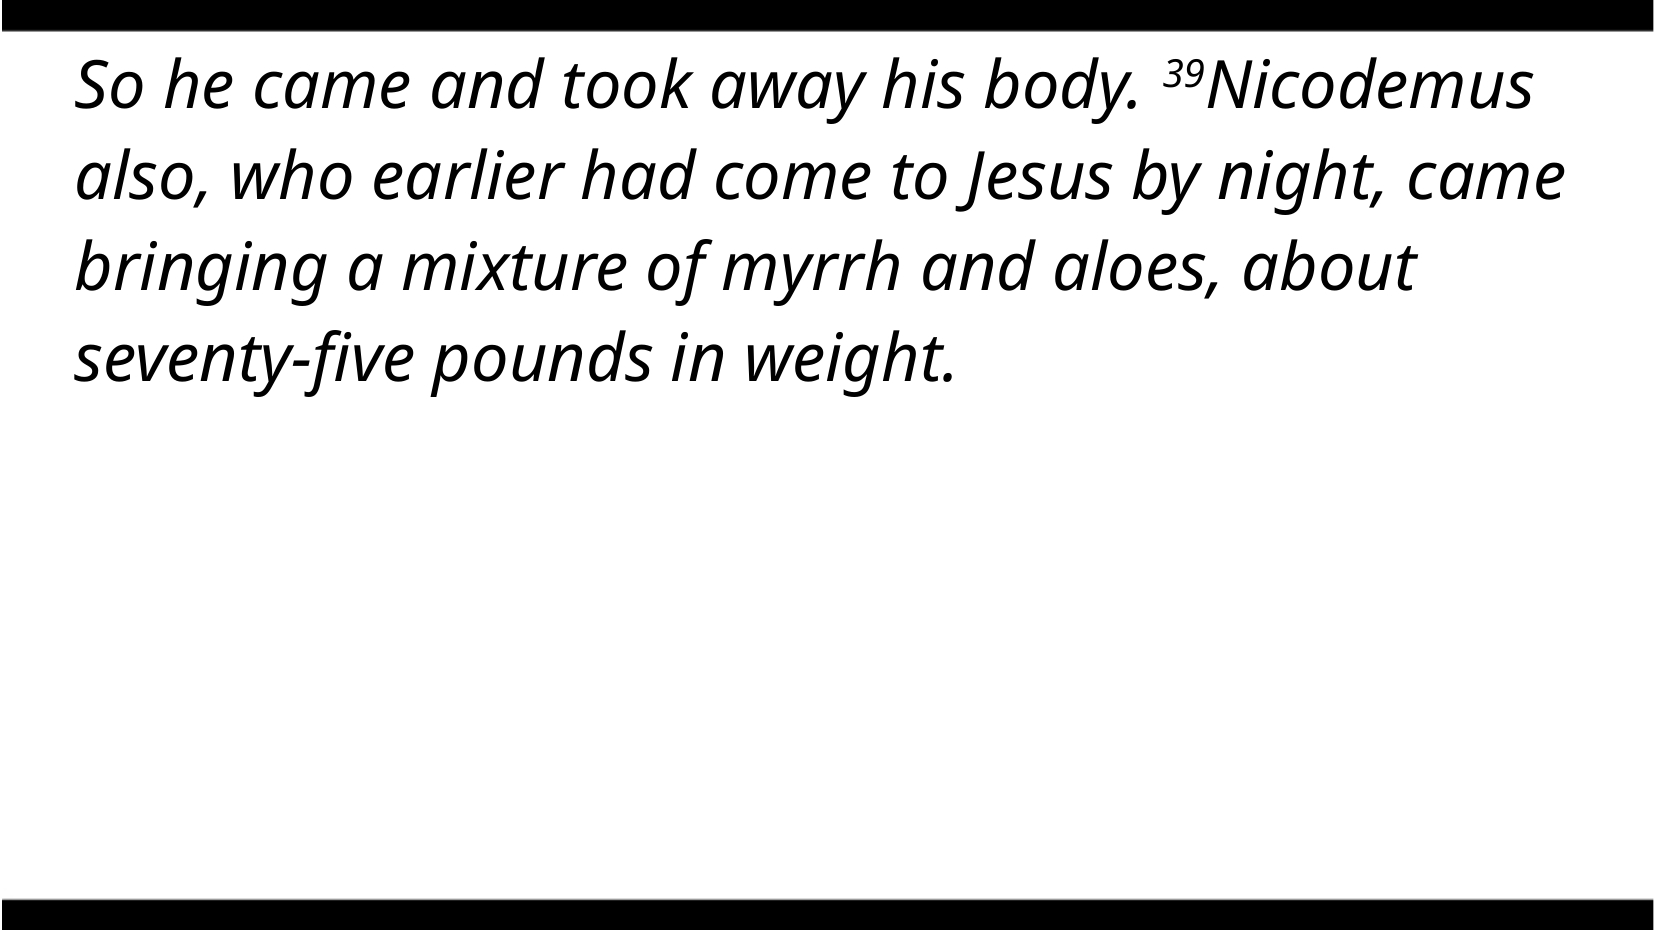

So he came and took away his body. 39Nicodemus also, who earlier had come to Jesus by night, came bringing a mixture of myrrh and aloes, about seventy-five pounds in weight.